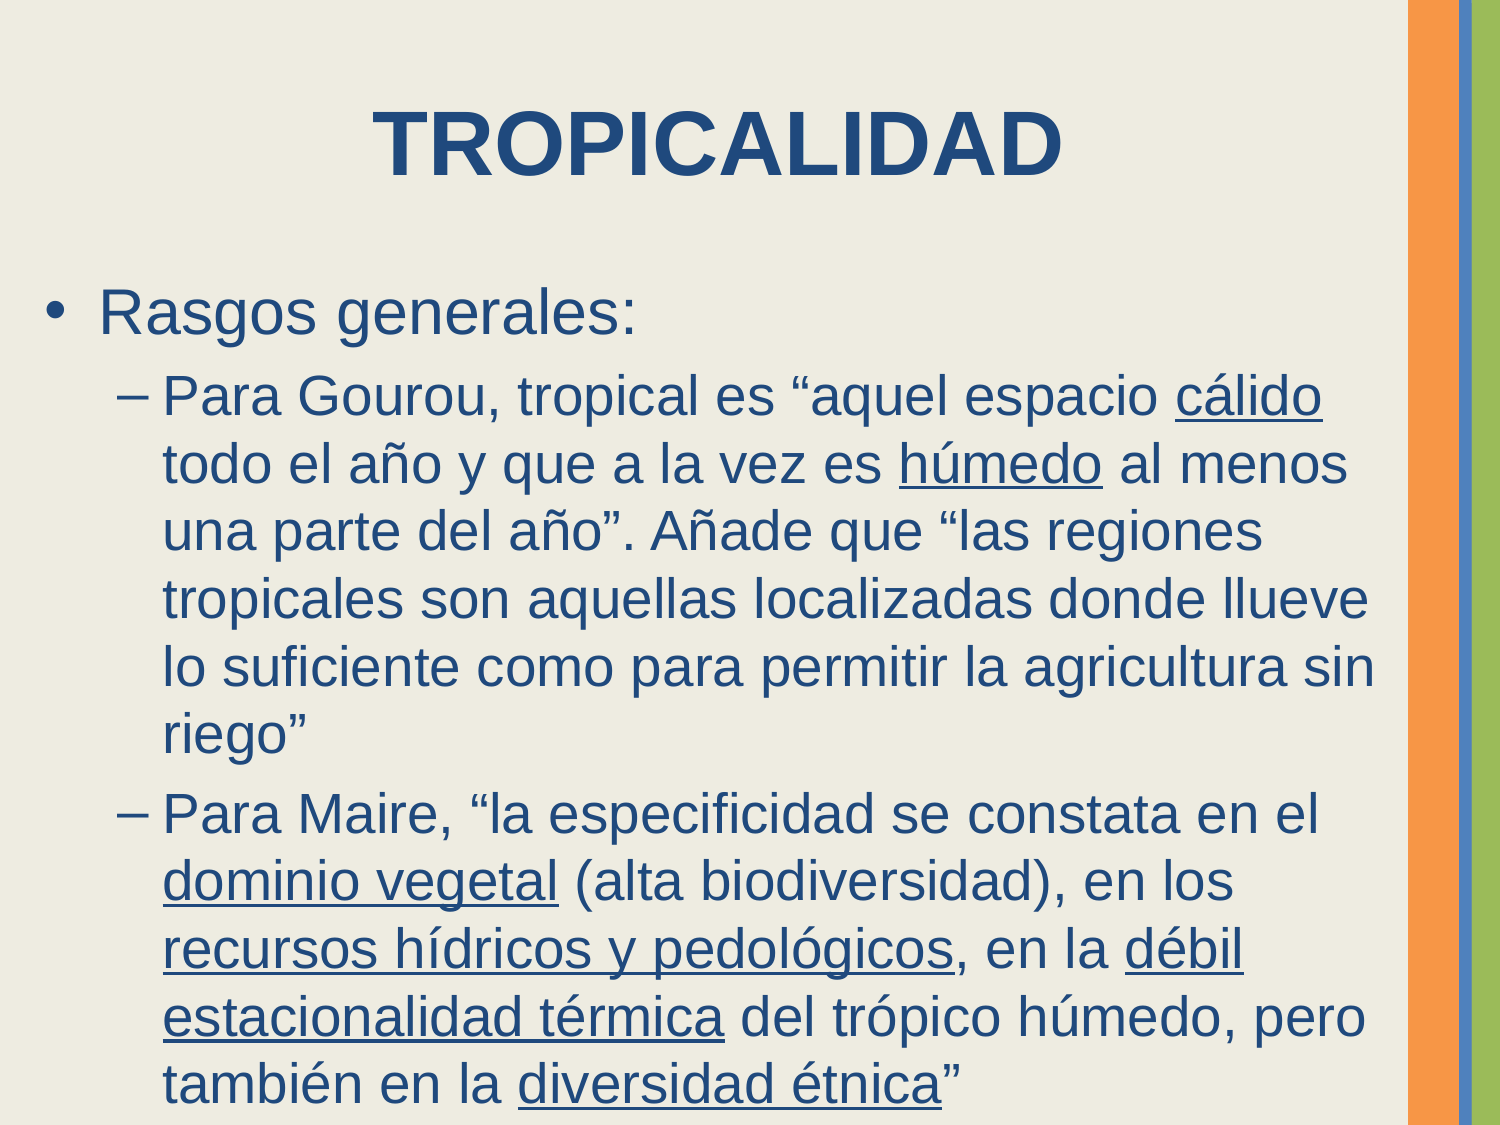

# tropicalidad
Rasgos generales:
Para Gourou, tropical es “aquel espacio cálido todo el año y que a la vez es húmedo al menos una parte del año”. Añade que “las regiones tropicales son aquellas localizadas donde llueve lo suficiente como para permitir la agricultura sin riego”
Para Maire, “la especificidad se constata en el dominio vegetal (alta biodiversidad), en los recursos hídricos y pedológicos, en la débil estacionalidad térmica del trópico húmedo, pero también en la diversidad étnica”